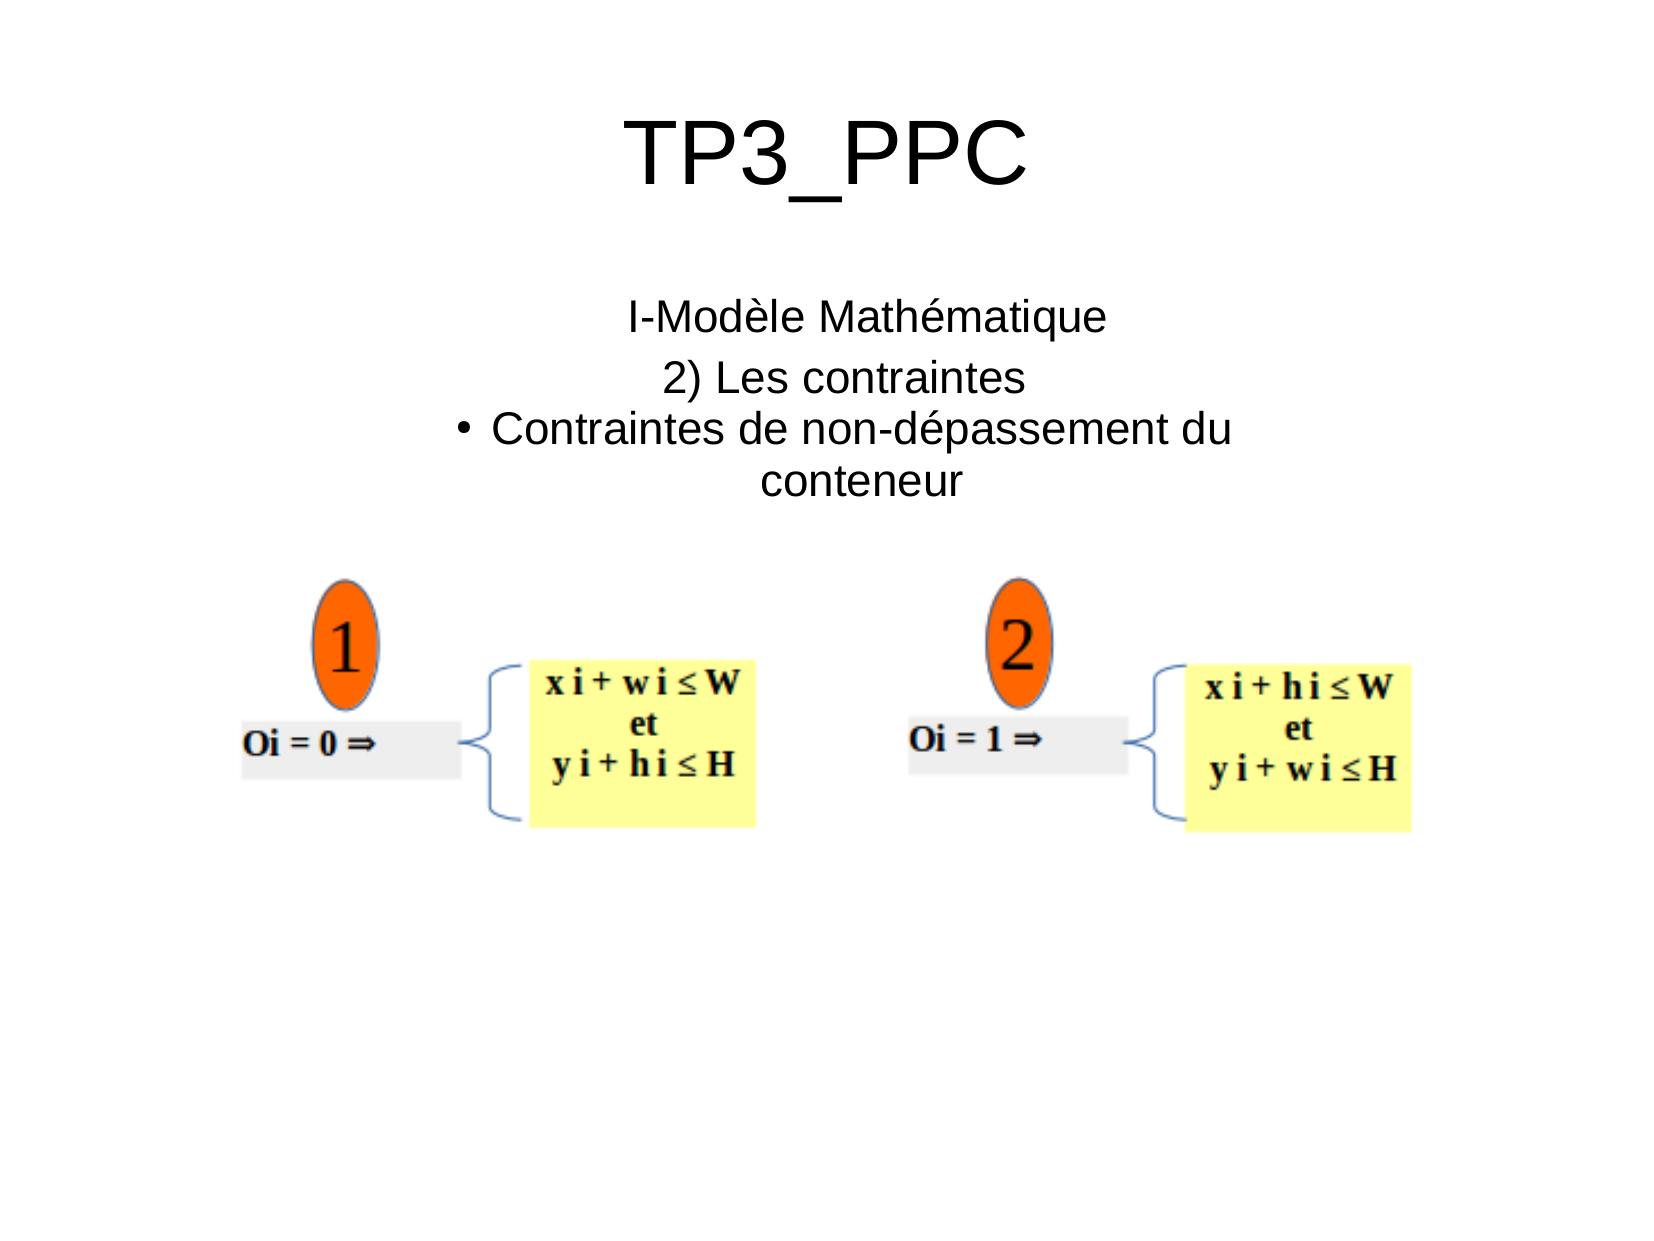

# TP3_PPC
I-Modèle Mathématique
2) Les contraintes
Contraintes de non-dépassement du conteneur